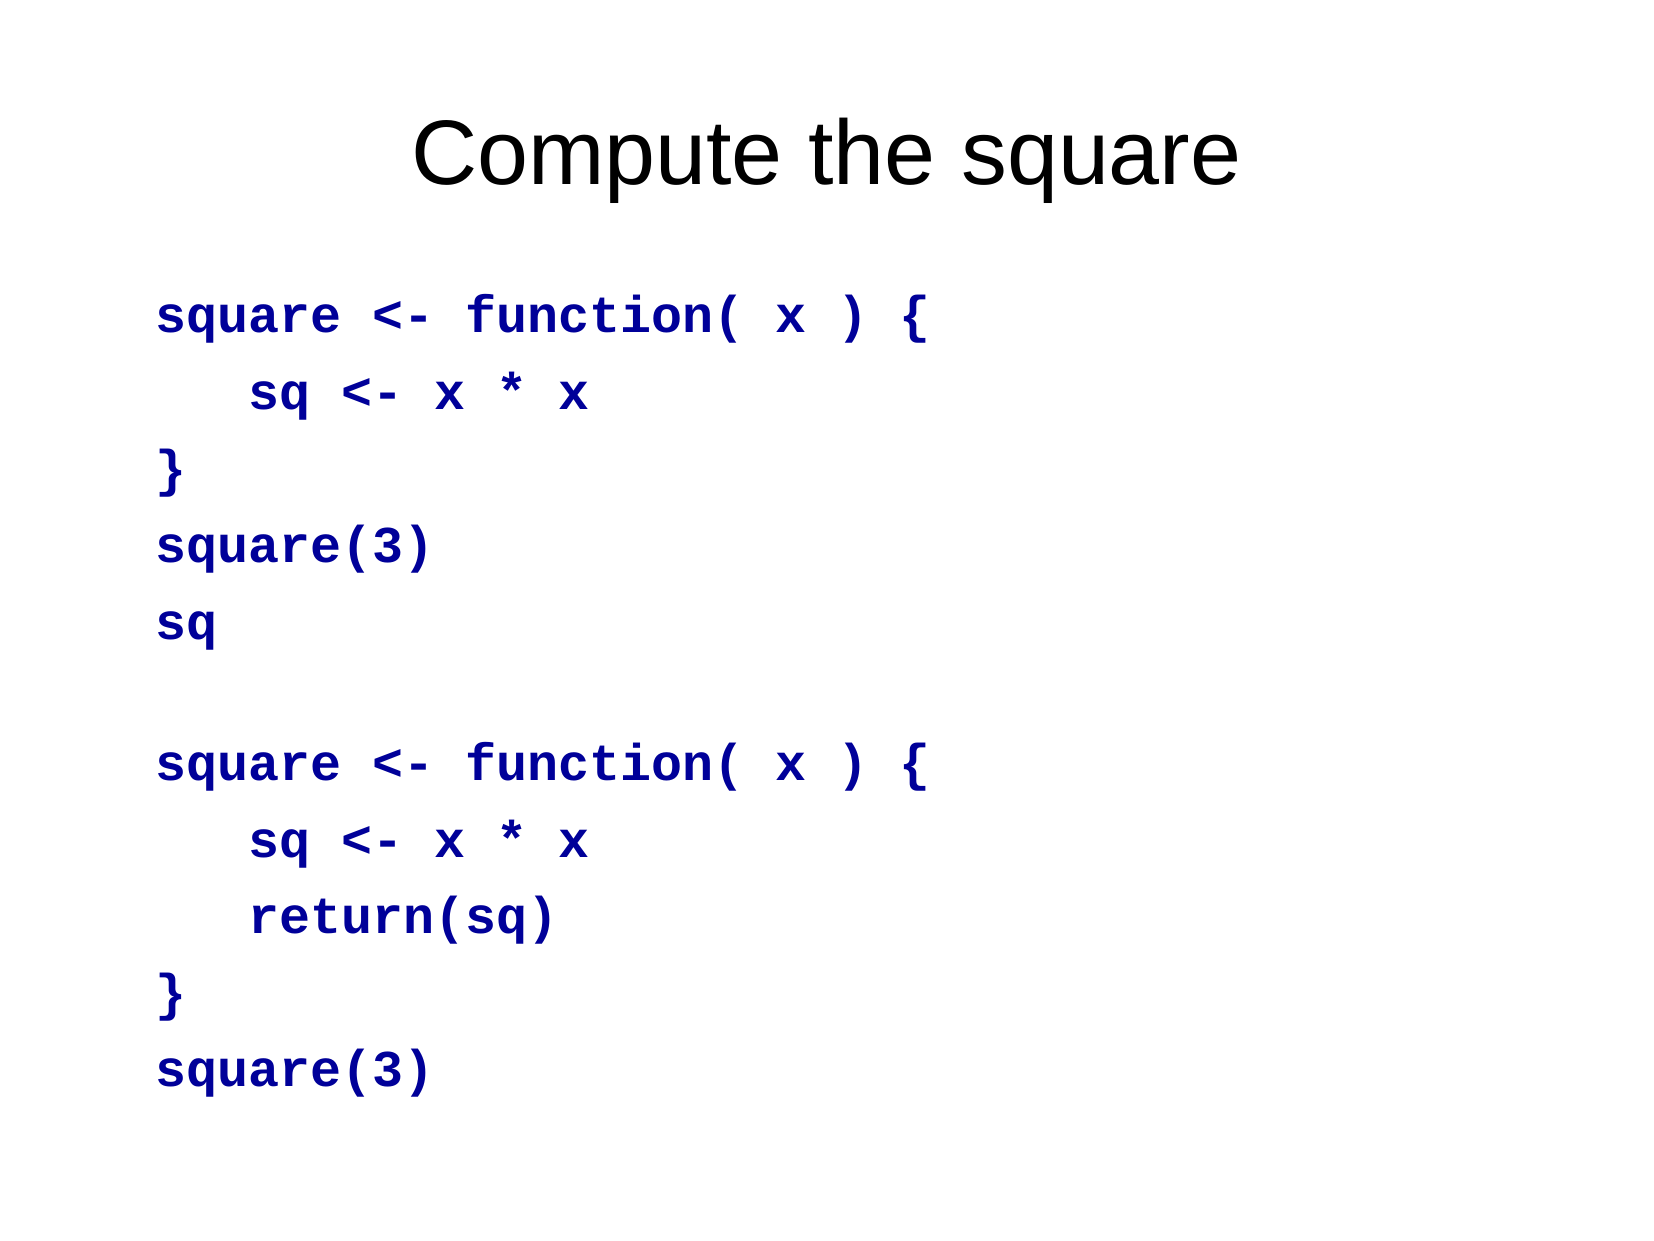

# Compute the square
square <- function( x ) {
 sq <- x * x
}
square(3)
sq
square <- function( x ) {
 sq <- x * x
 return(sq)
}
square(3)